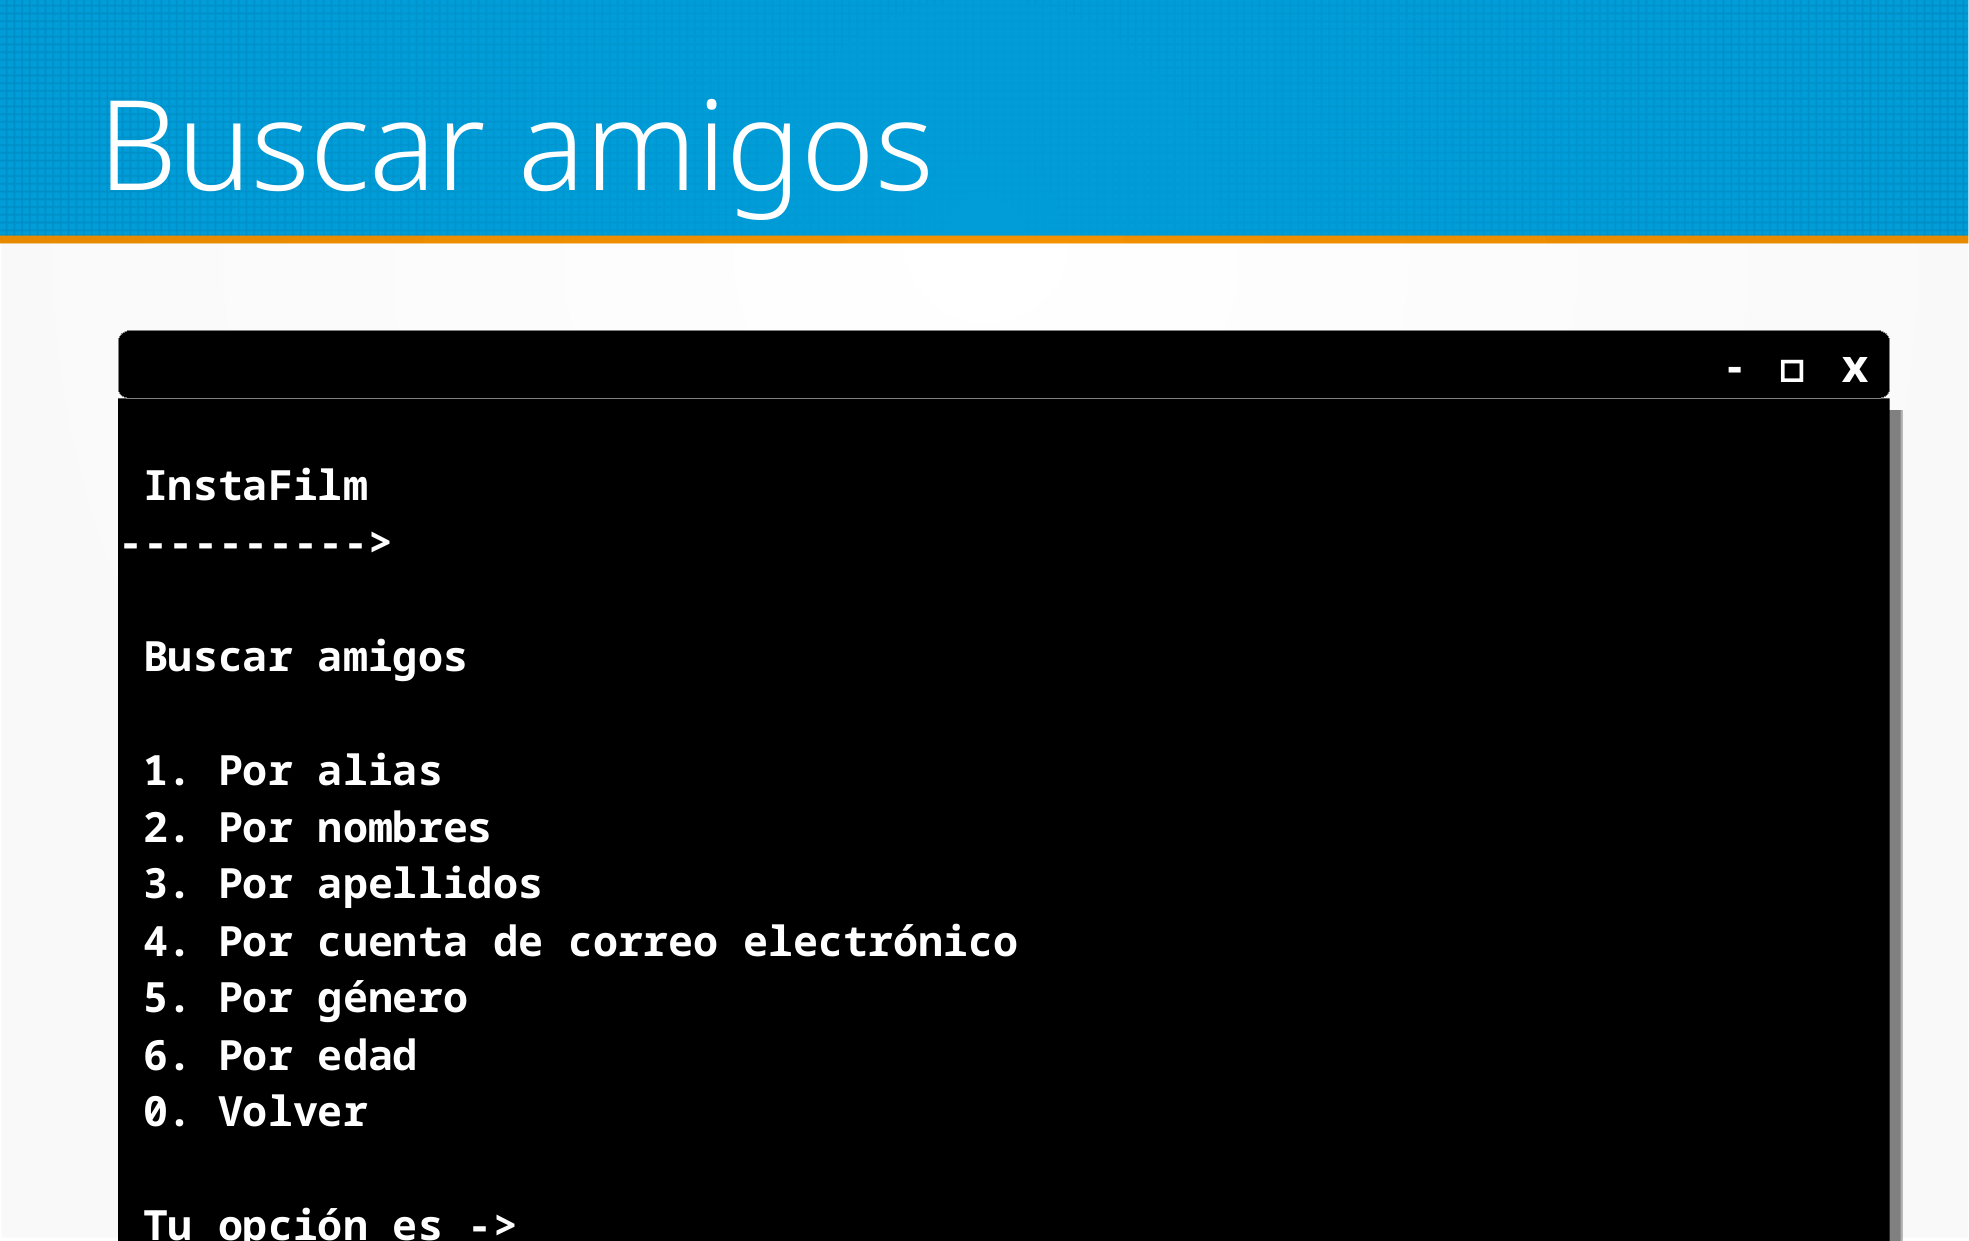

# Buscar amigos
- □ x
 InstaFilm
---------->
 Buscar amigos
 1. Por alias
 2. Por nombres
 3. Por apellidos
 4. Por cuenta de correo electrónico
 5. Por género
 6. Por edad
 0. Volver
 Tu opción es ->